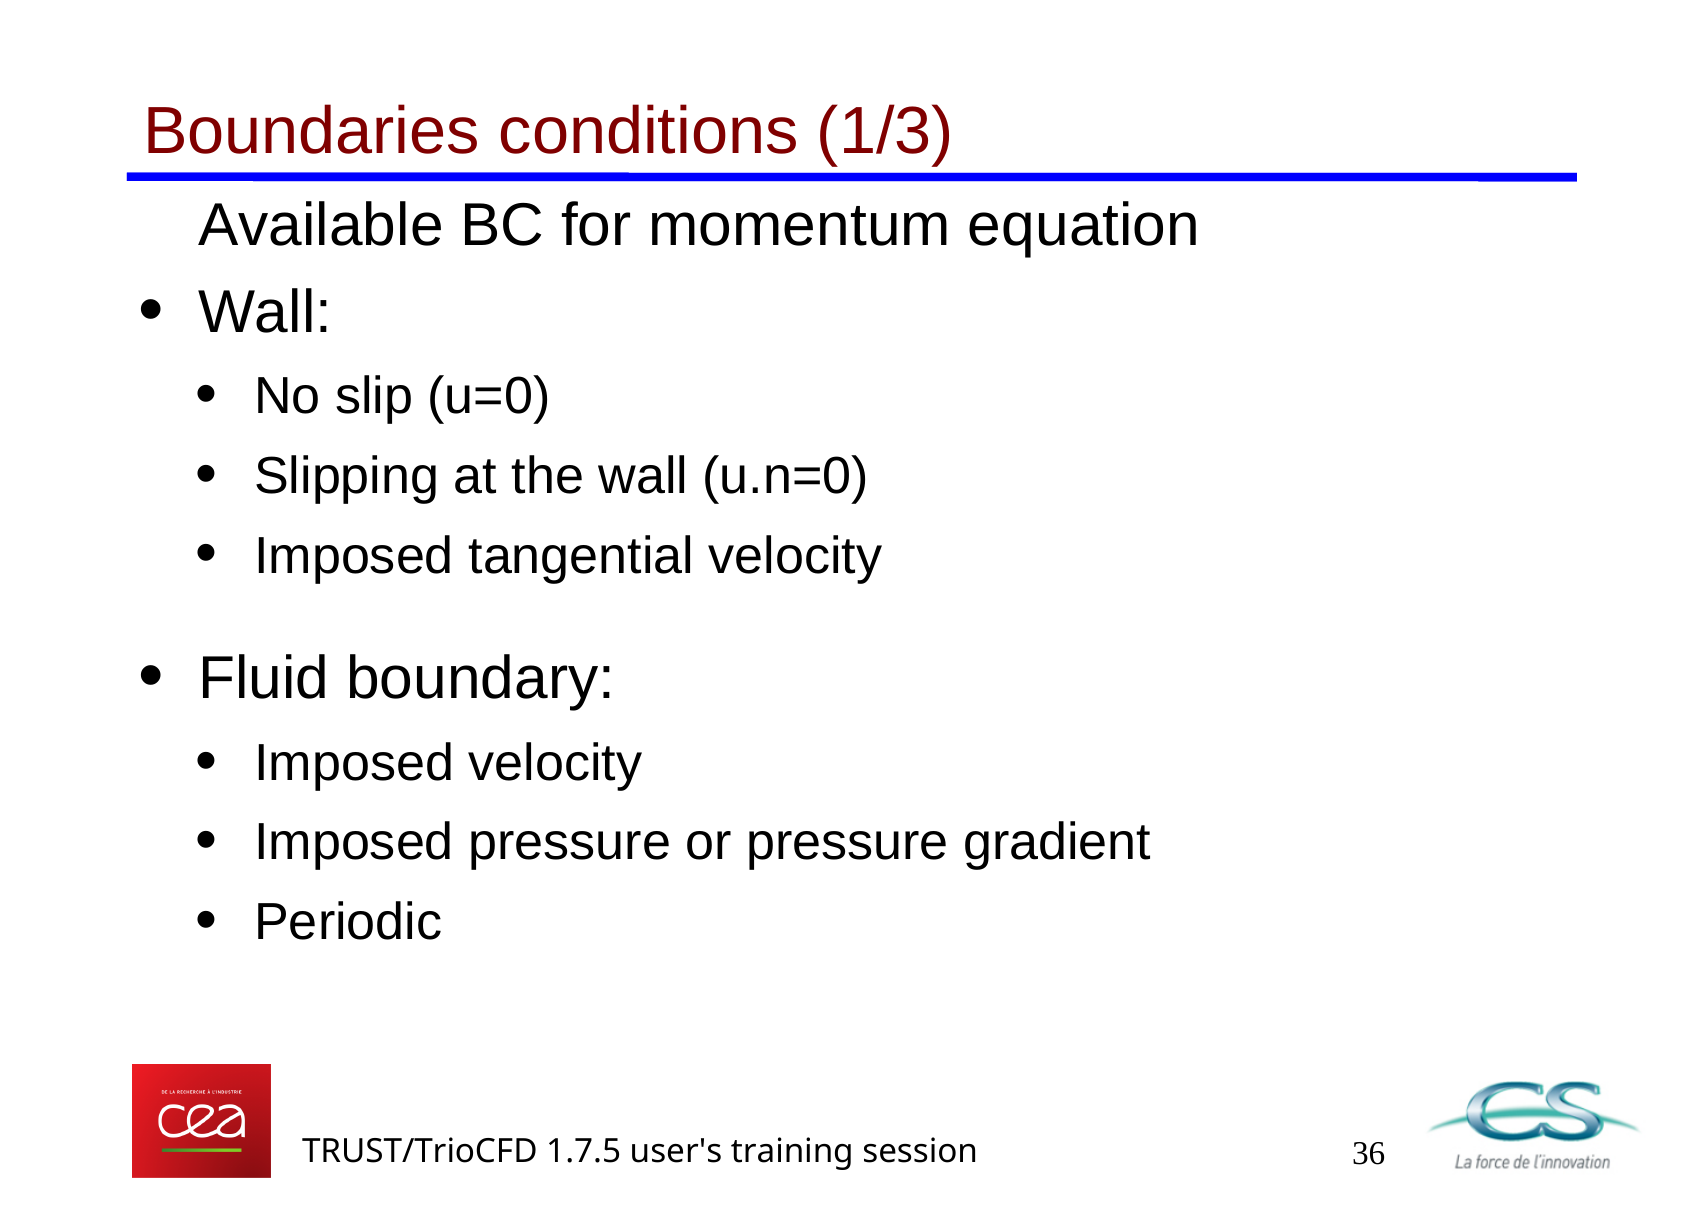

Boundaries conditions (1/3)
# Available BC for momentum equation
Wall:
No slip (u=0)
Slipping at the wall (u.n=0)
Imposed tangential velocity
Fluid boundary:
Imposed velocity
Imposed pressure or pressure gradient
Periodic
TRUST/TrioCFD 1.7.5 user's training session
36